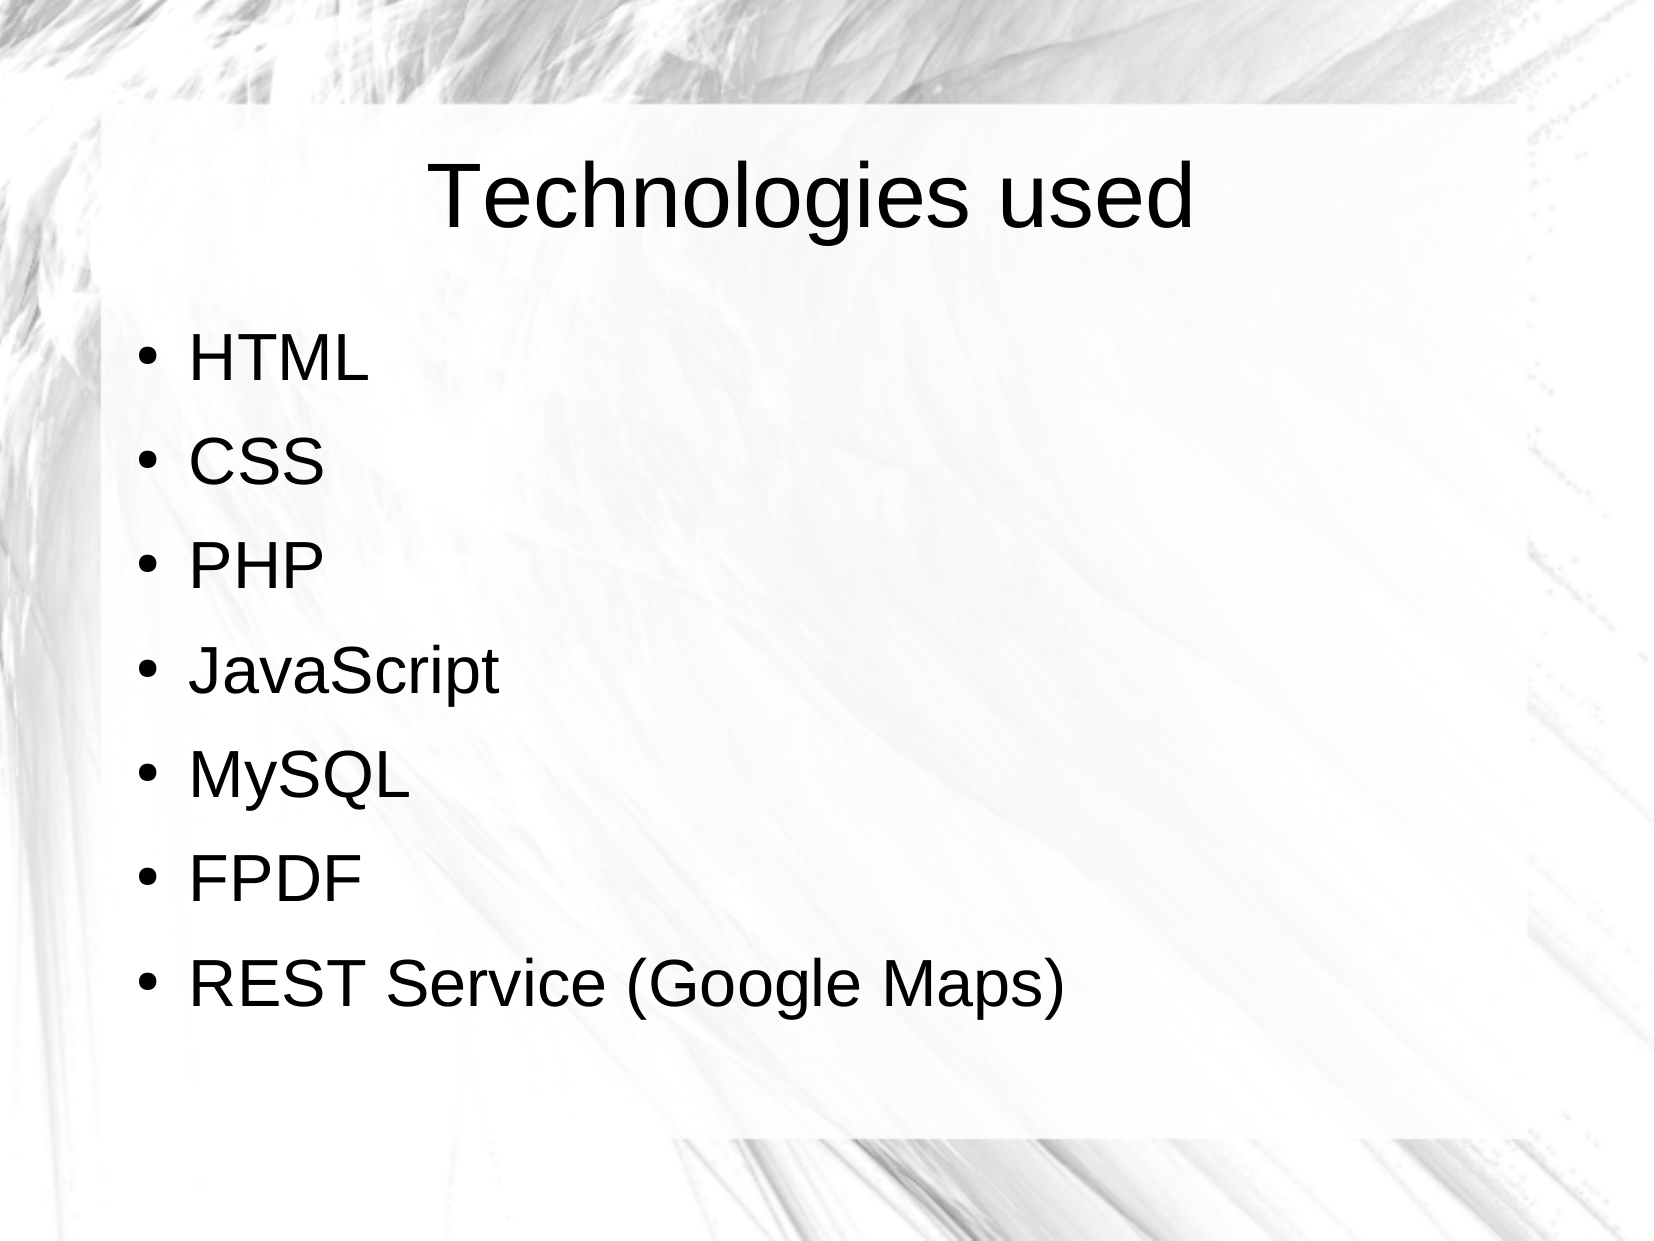

# Technologies used
HTML
CSS
PHP
JavaScript
MySQL
FPDF
REST Service (Google Maps)